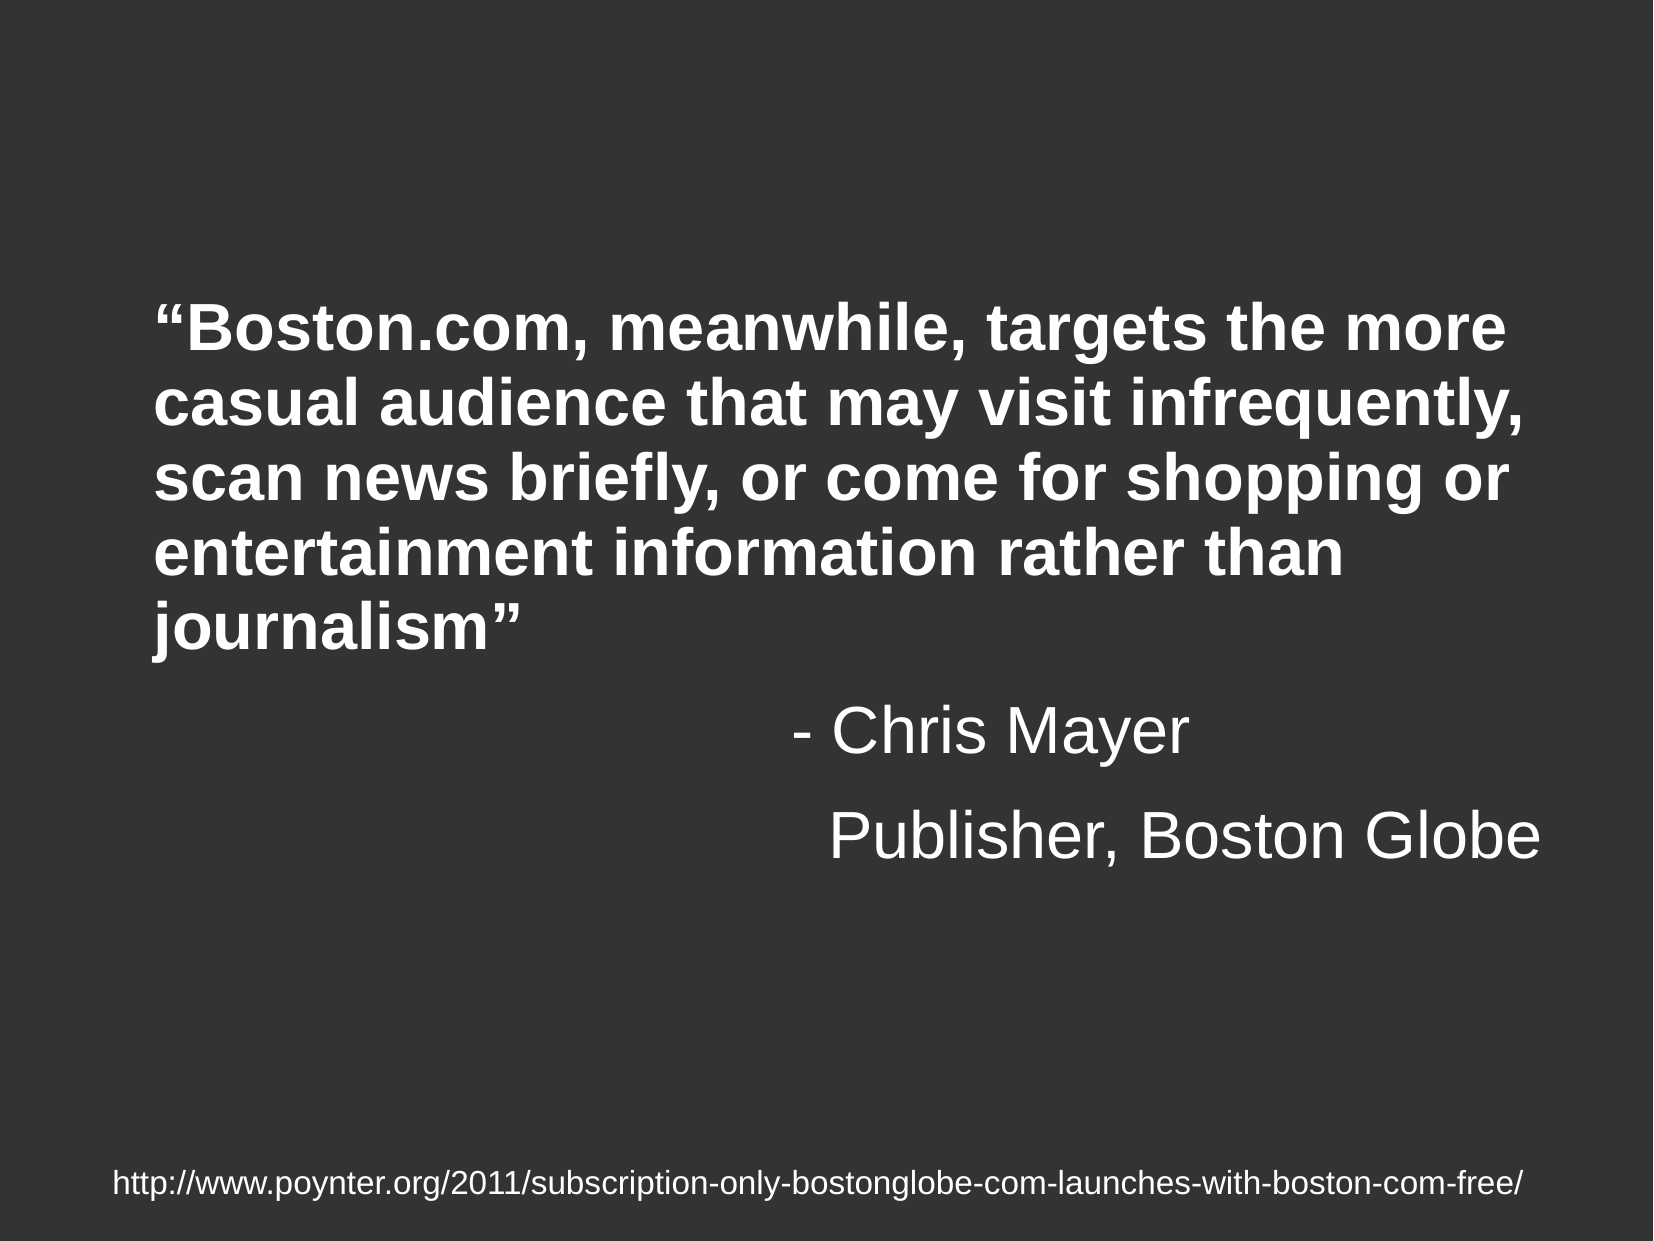

“Boston.com, meanwhile, targets the more casual audience that may visit infrequently, scan news briefly, or come for shopping or entertainment information rather than journalism”
- Chris Mayer
 Publisher, Boston Globe
# http://www.poynter.org/2011/subscription-only-bostonglobe-com-launches-with-boston-com-free/